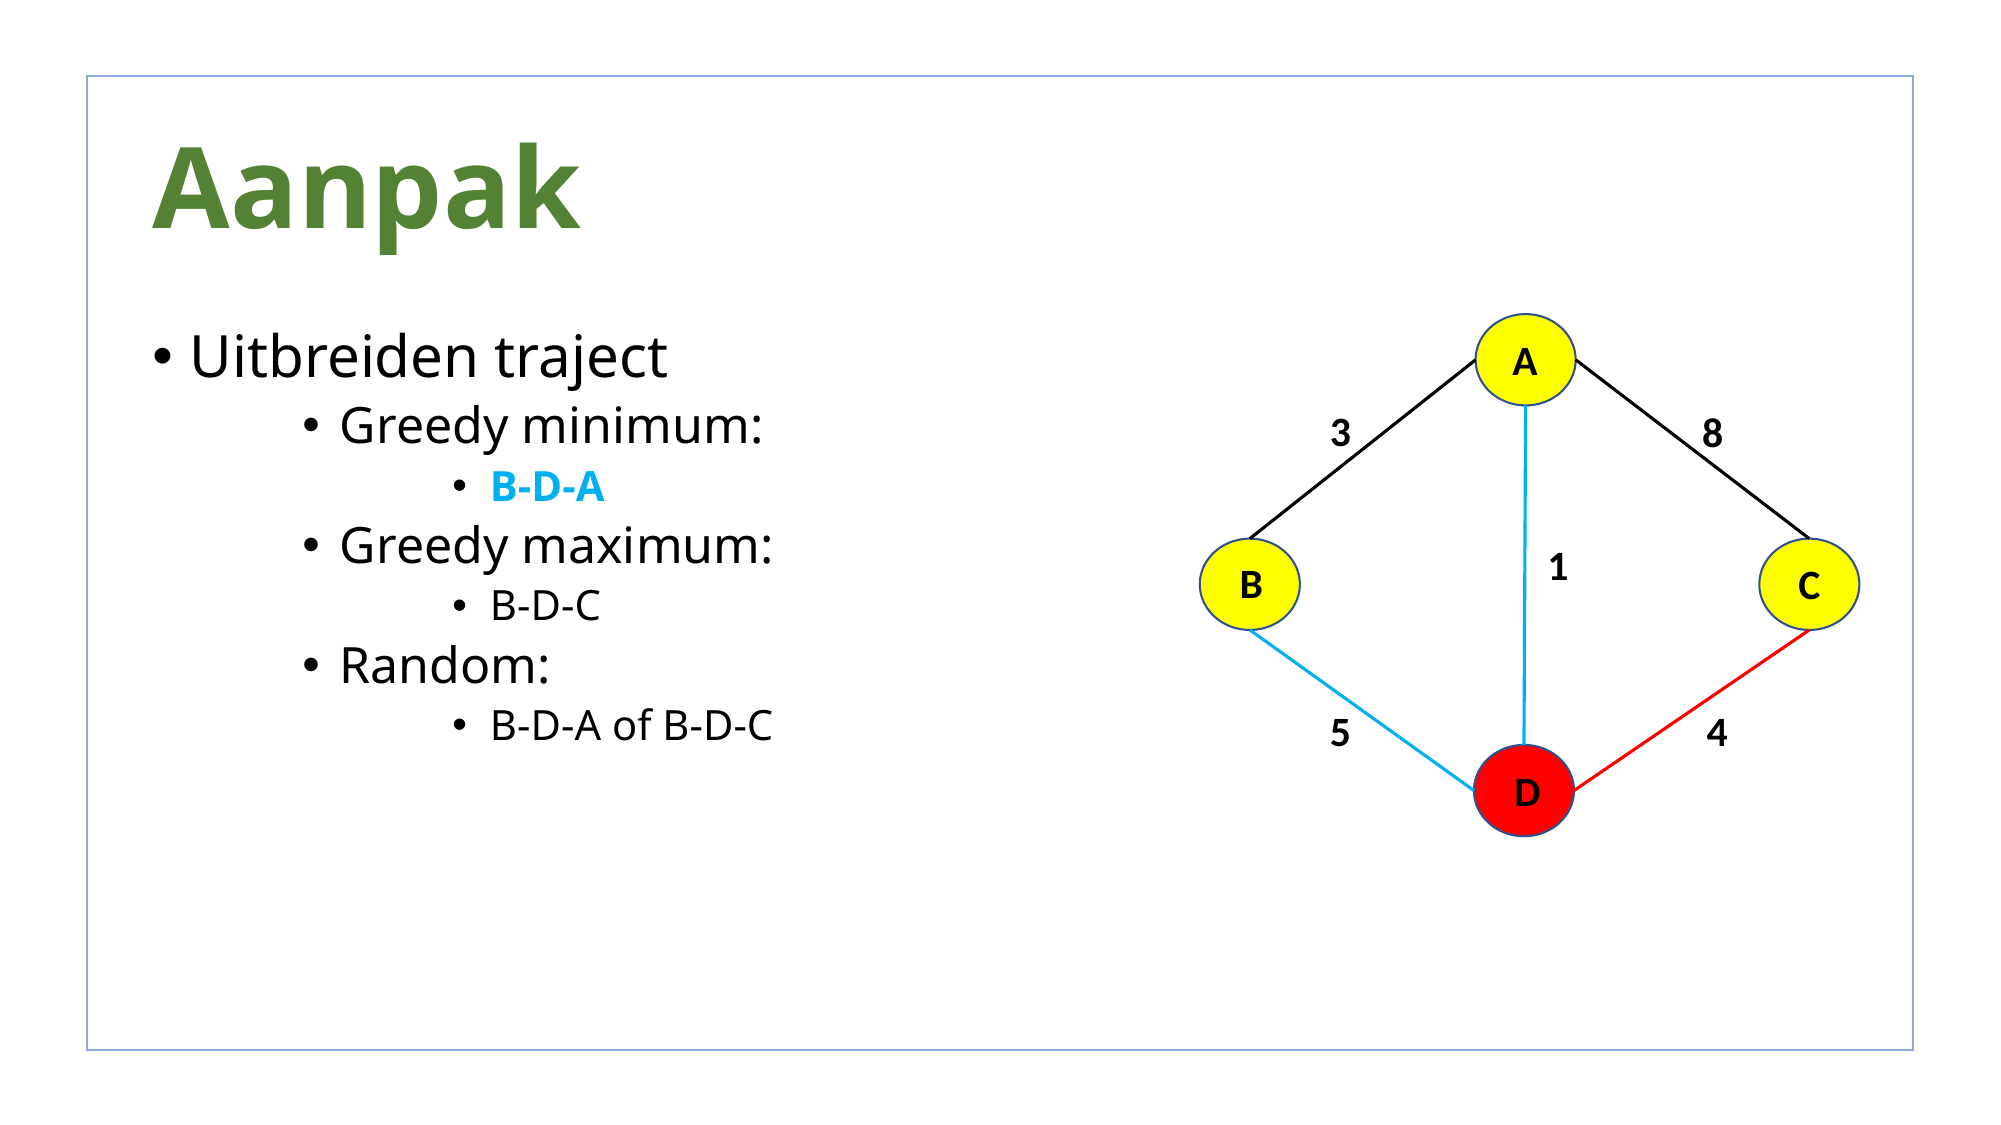

# Aanpak
Uitbreiden traject
Greedy minimum:
B-D-A
Greedy maximum:
B-D-C
Random:
B-D-A of B-D-C
A
3
8
1
B
C
5
4
D